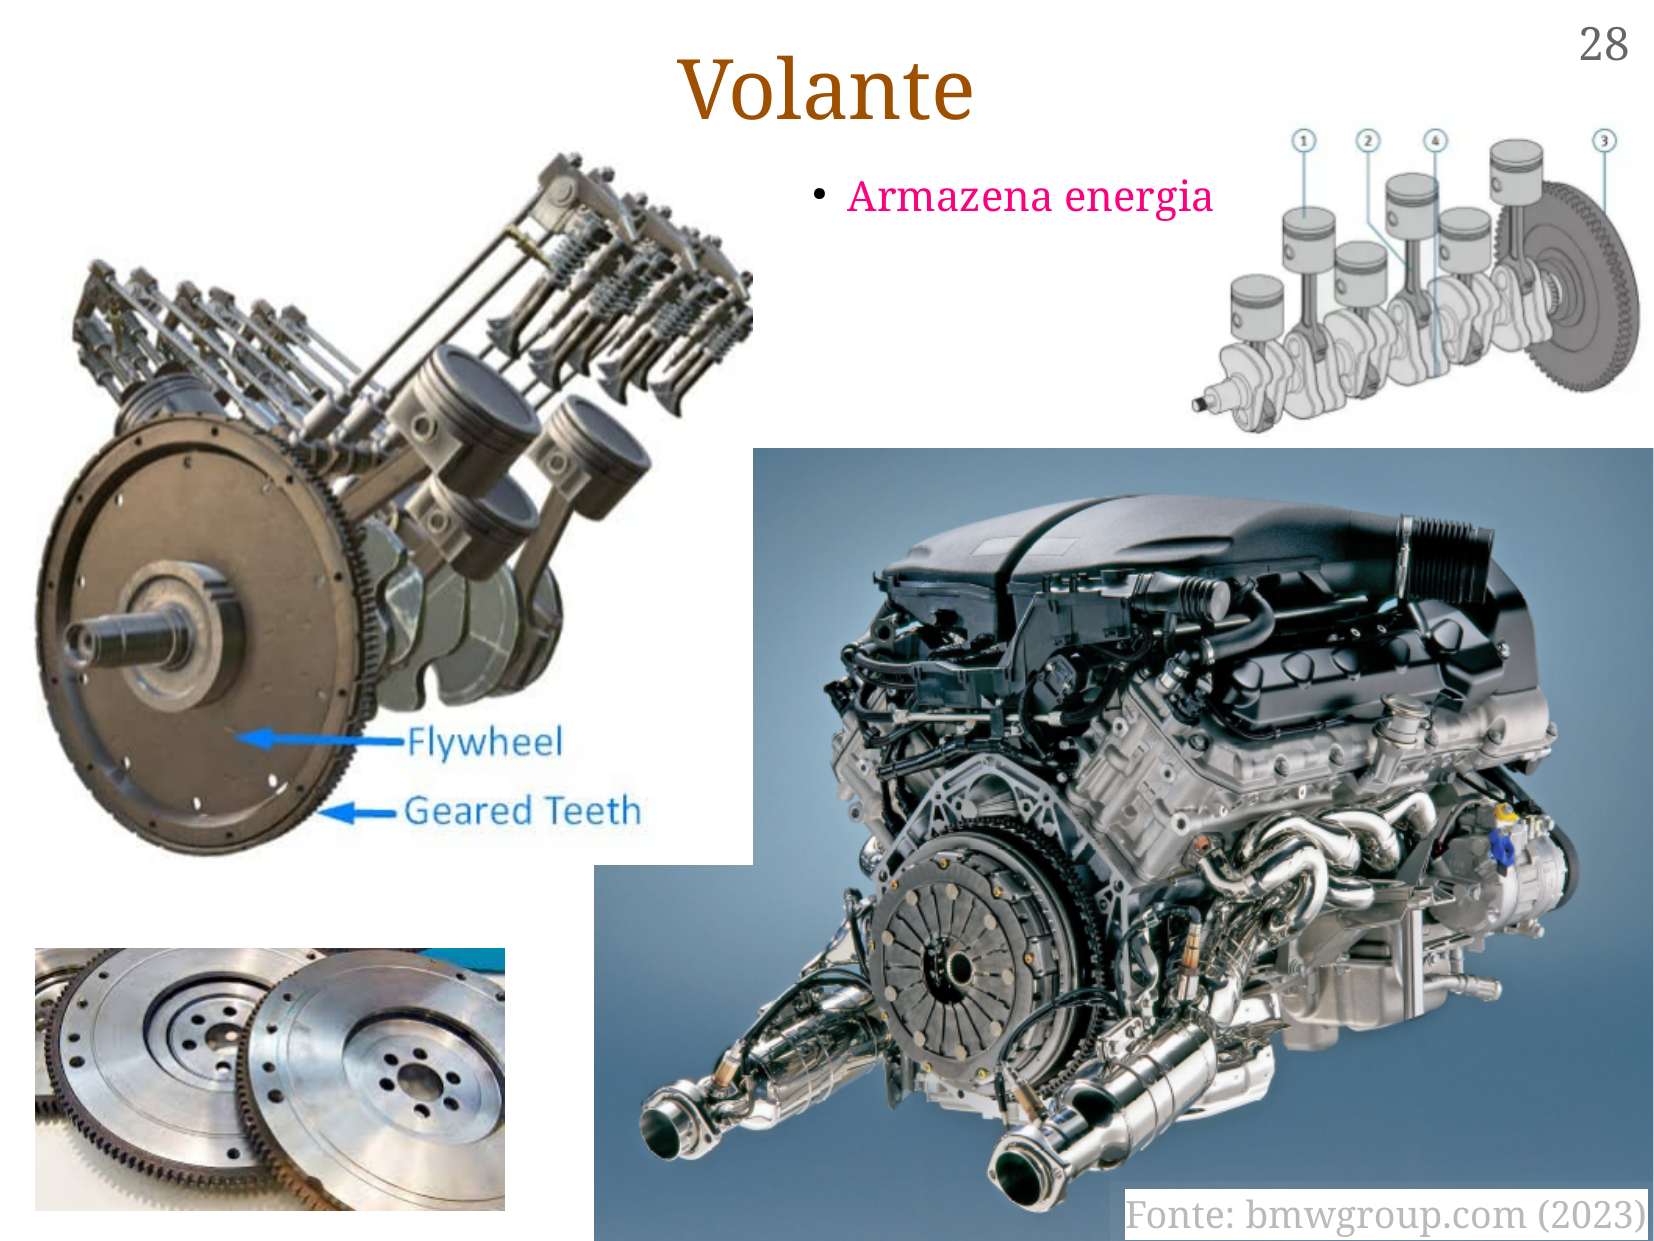

28
# Volante
Armazena energia
Fonte: bmwgroup.com (2023)